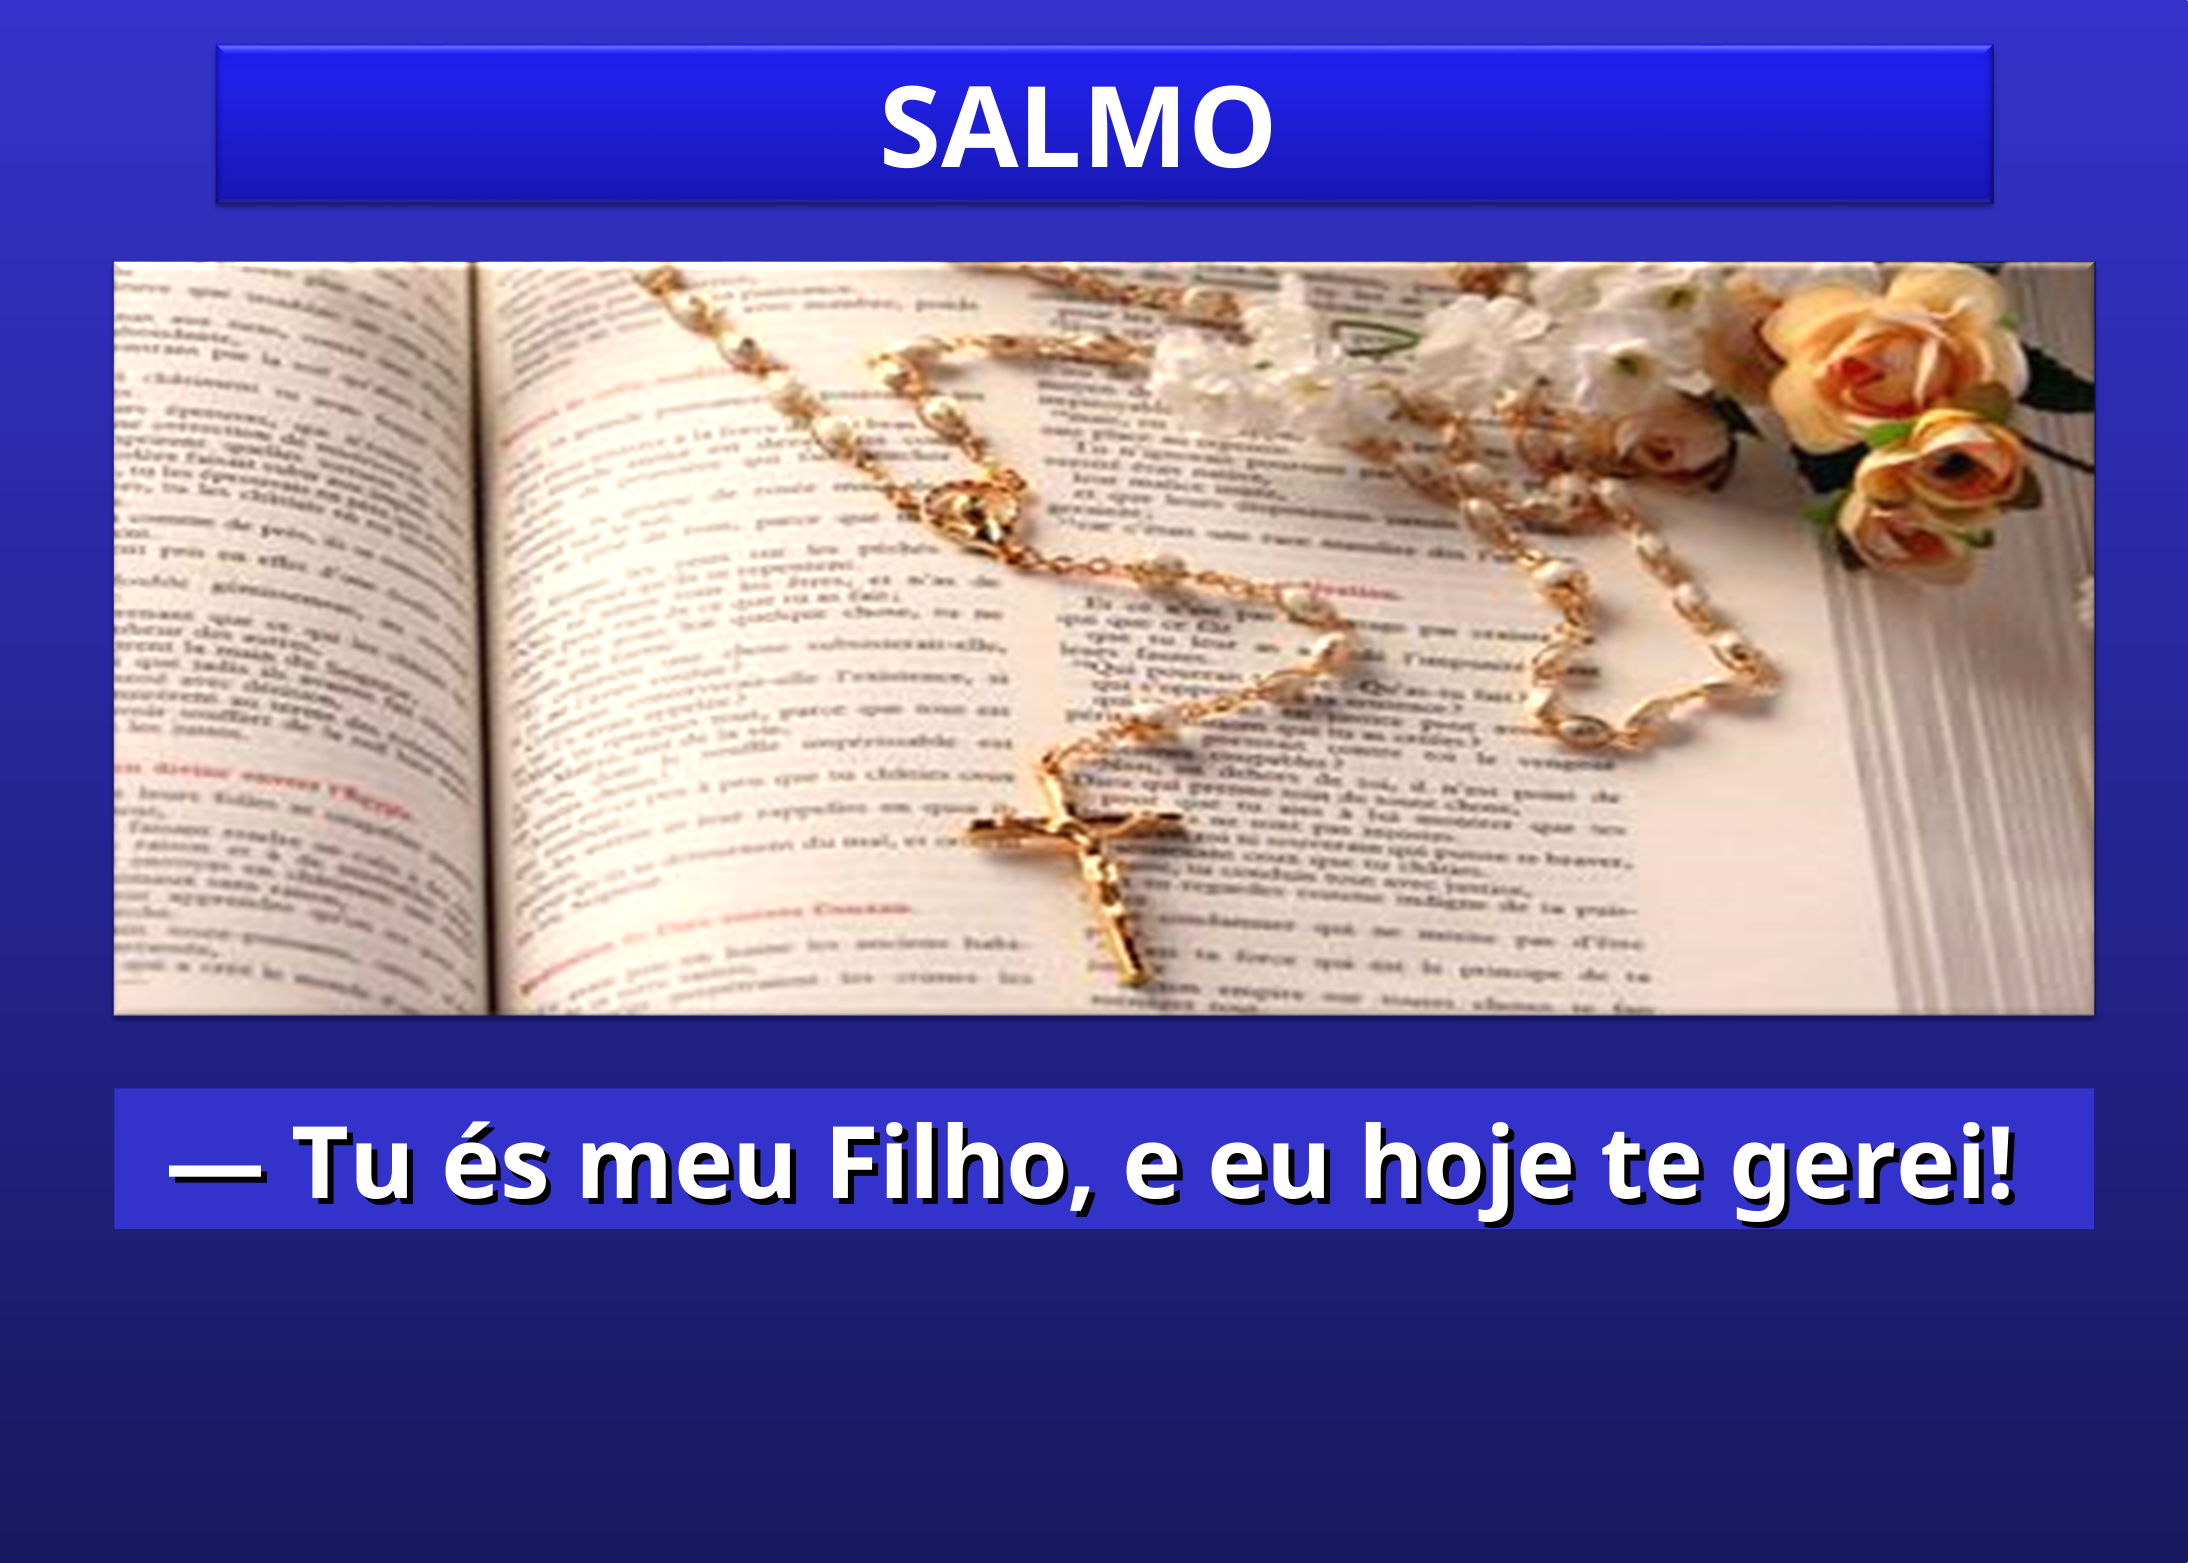

SALMO
— Tu és meu Filho, e eu hoje te gerei!